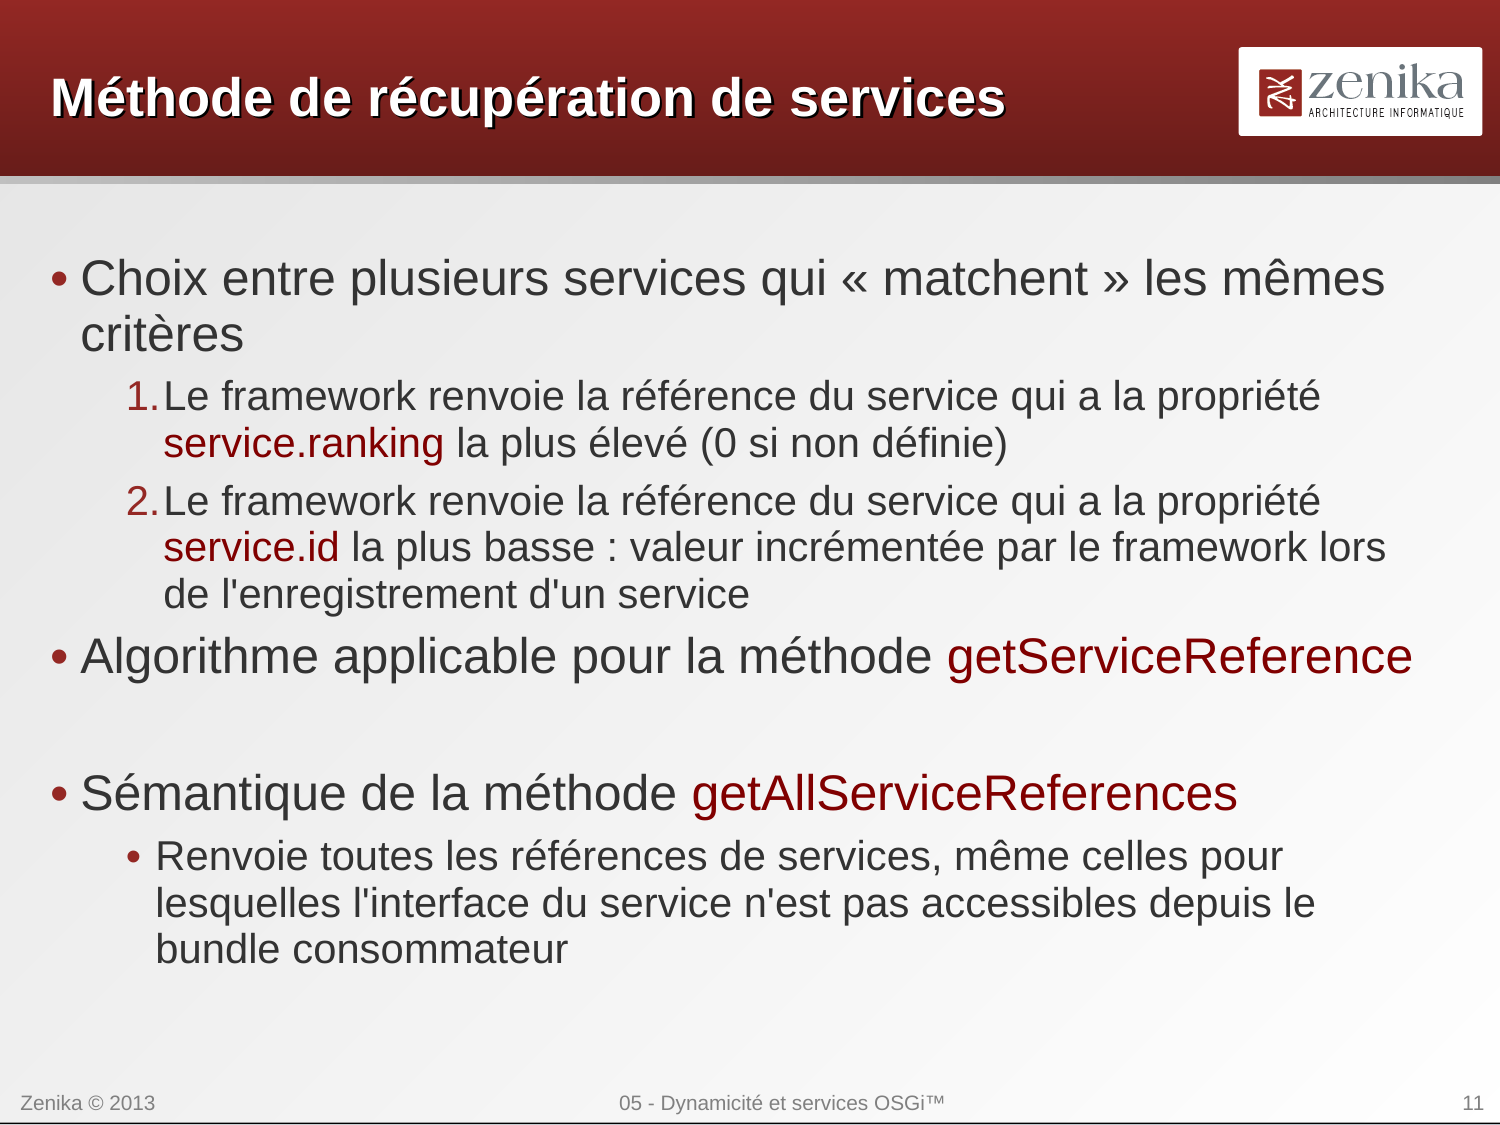

# Méthode de récupération de services
Choix entre plusieurs services qui « matchent » les mêmes critères
Le framework renvoie la référence du service qui a la propriété service.ranking la plus élevé (0 si non définie)
Le framework renvoie la référence du service qui a la propriété service.id la plus basse : valeur incrémentée par le framework lors de l'enregistrement d'un service
Algorithme applicable pour la méthode getServiceReference
Sémantique de la méthode getAllServiceReferences
Renvoie toutes les références de services, même celles pour lesquelles l'interface du service n'est pas accessibles depuis le bundle consommateur